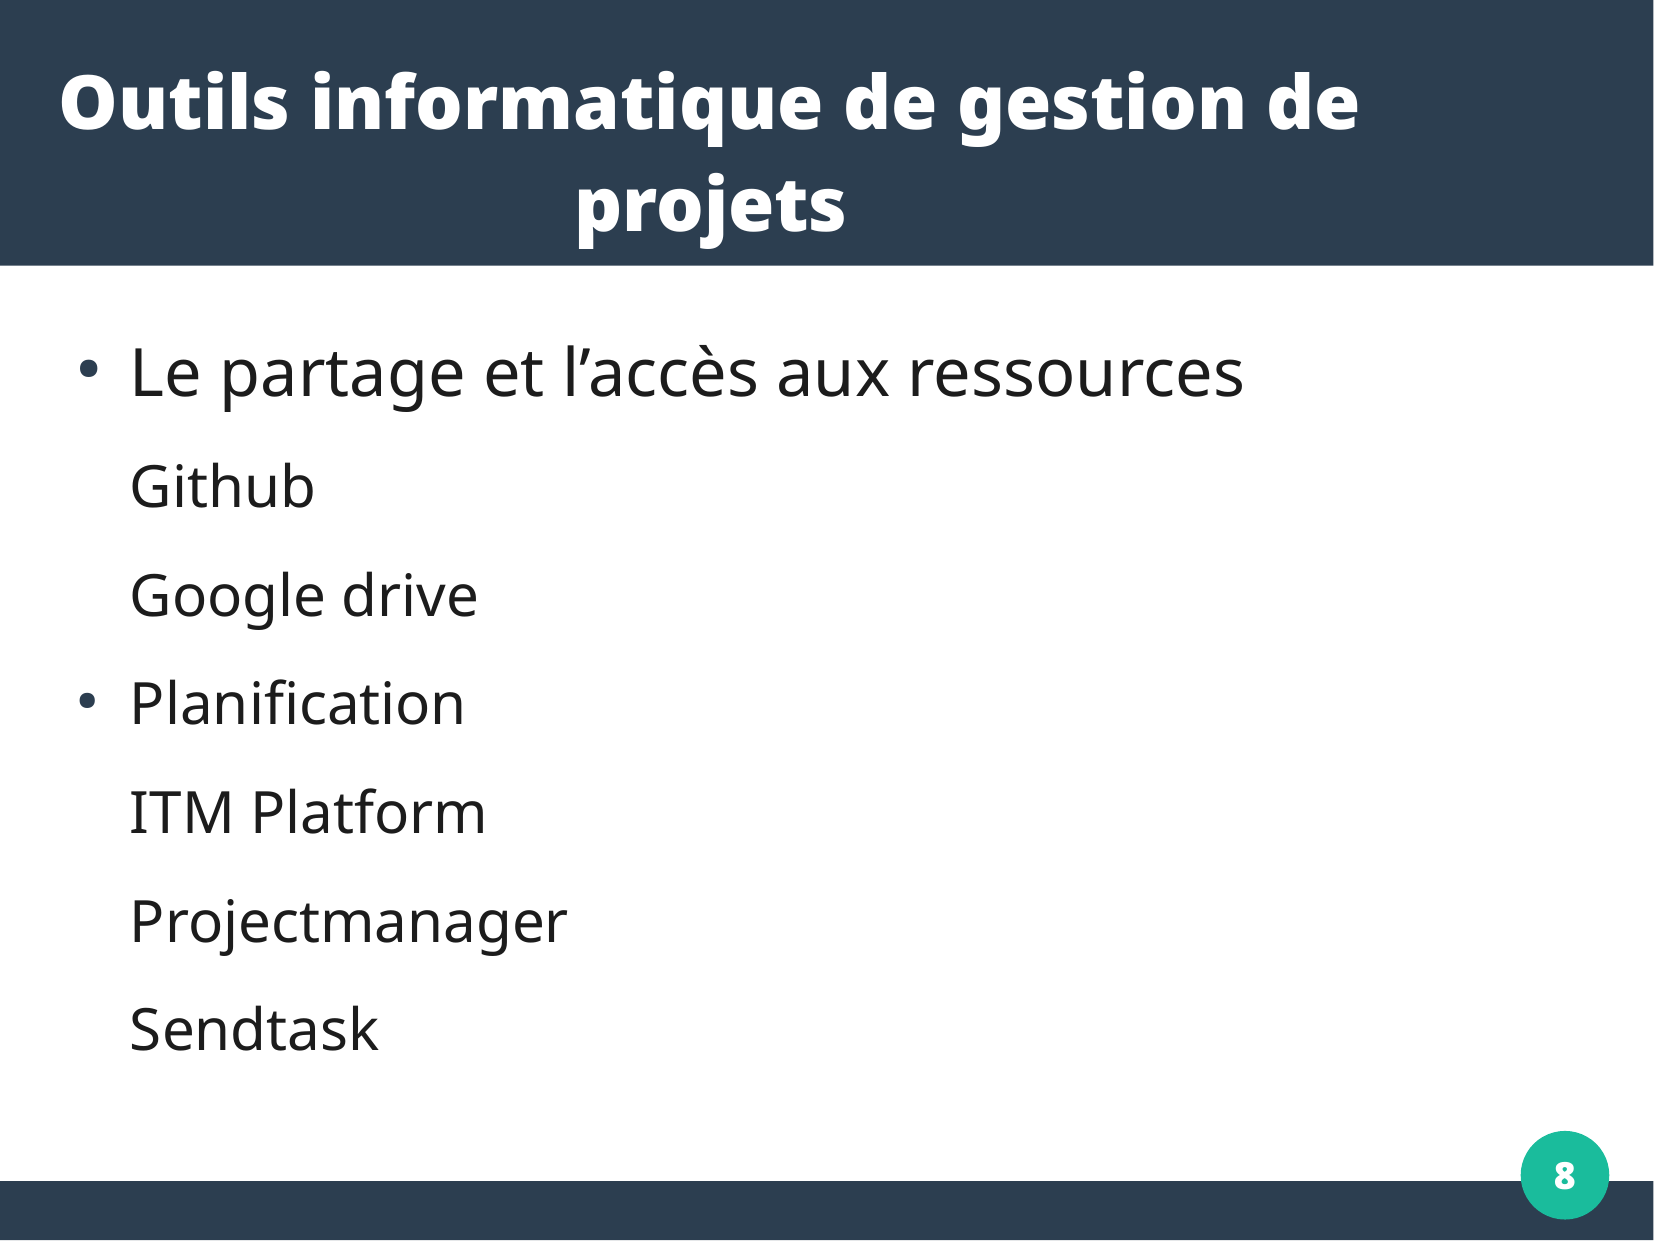

# Outils informatique de gestion de projets
Le partage et l’accès aux ressources
Github
Google drive
Planification
ITM Platform
Projectmanager
Sendtask
8